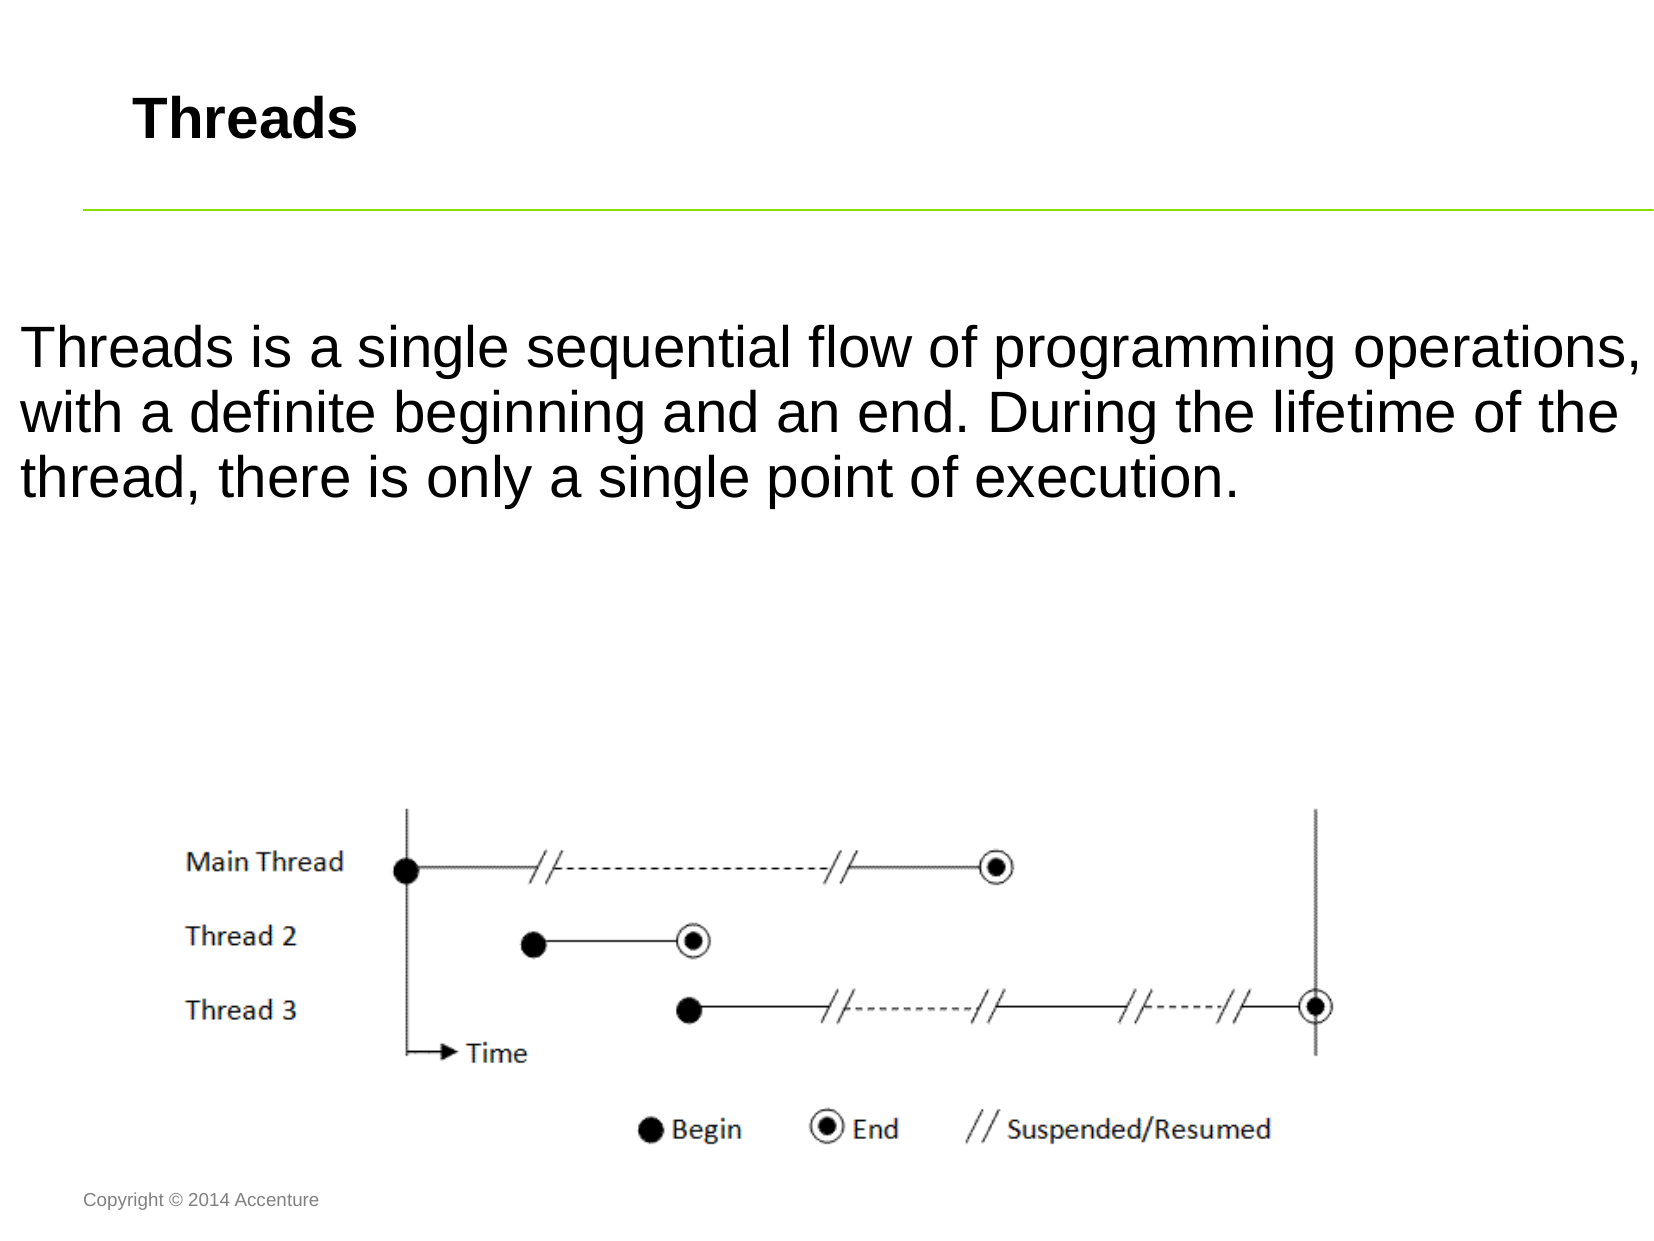

# Threads
Threads is a single sequential flow of programming operations, with a definite beginning and an end. During the lifetime of the thread, there is only a single point of execution.